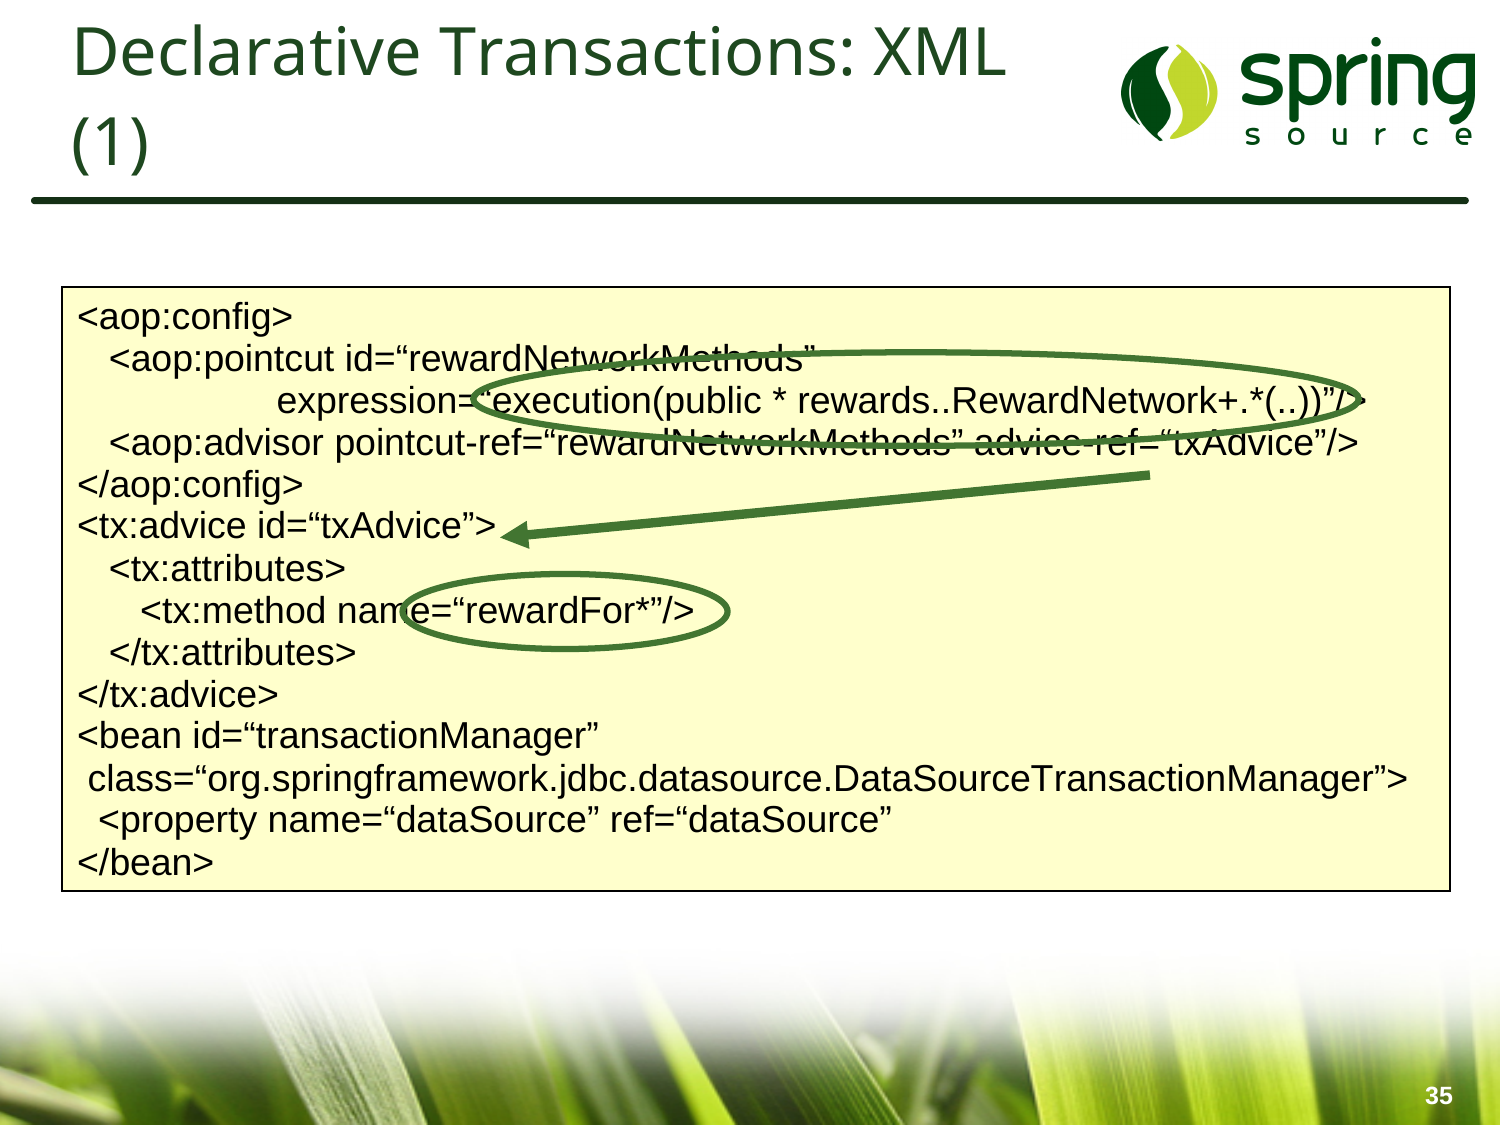

# Declarative Transactions: XML (1)
<aop:config>
 <aop:pointcut id=“rewardNetworkMethods”
 expression=“execution(public * rewards..RewardNetwork+.*(..))”/>
 <aop:advisor pointcut-ref=“rewardNetworkMethods” advice-ref=“txAdvice”/>
</aop:config>
<tx:advice id=“txAdvice”>
 <tx:attributes>
 <tx:method name=“rewardFor*”/>
 </tx:attributes>
</tx:advice>
<bean id=“transactionManager”
 class=“org.springframework.jdbc.datasource.DataSourceTransactionManager”>
 <property name=“dataSource” ref=“dataSource”
</bean>